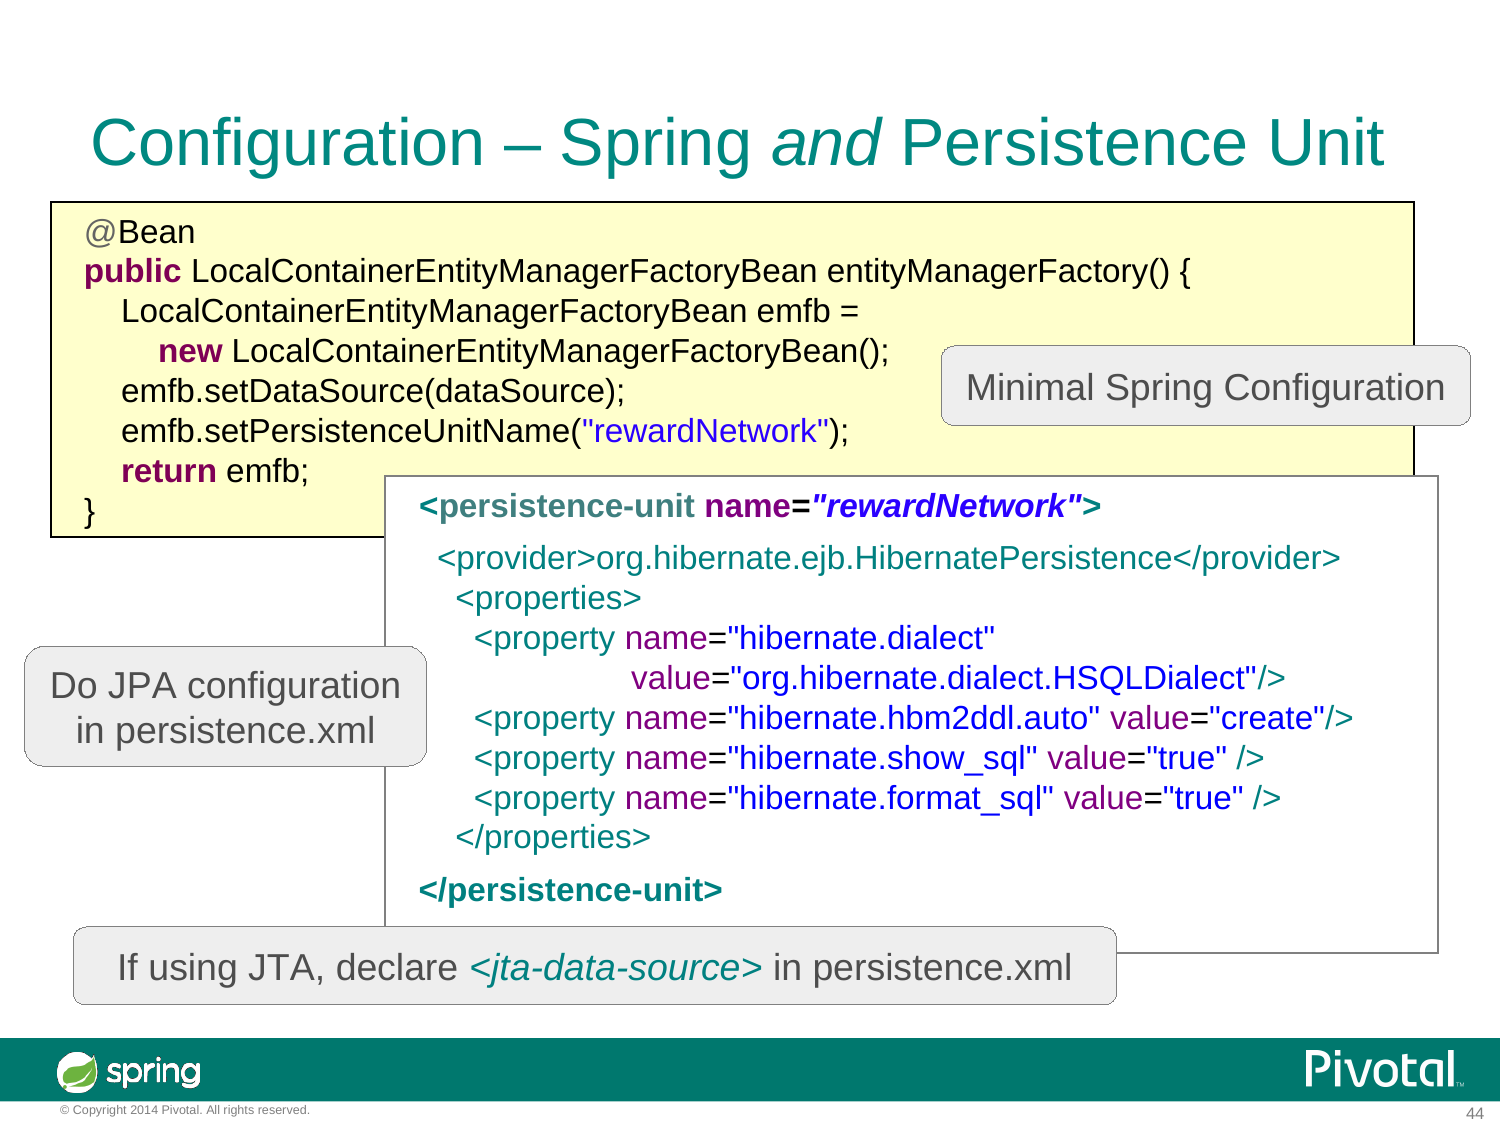

# Configuration – Spring and Persistence Unit
 @Bean
 public LocalContainerEntityManagerFactoryBean entityManagerFactory() {
 LocalContainerEntityManagerFactoryBean emfb =
 new LocalContainerEntityManagerFactoryBean();
 emfb.setDataSource(dataSource);
 emfb.setPersistenceUnitName("rewardNetwork");
 return emfb;
 }
Minimal Spring Configuration
 <persistence-unit name="rewardNetwork">
 <provider>org.hibernate.ejb.HibernatePersistence</provider>
 <properties>
 <property name="hibernate.dialect"
 value="org.hibernate.dialect.HSQLDialect"/>
 <property name="hibernate.hbm2ddl.auto" value="create"/>
 <property name="hibernate.show_sql" value="true" />
 <property name="hibernate.format_sql" value="true" />
 </properties>
 </persistence-unit>
Do JPA configuration in persistence.xml
If using JTA, declare <jta-data-source> in persistence.xml